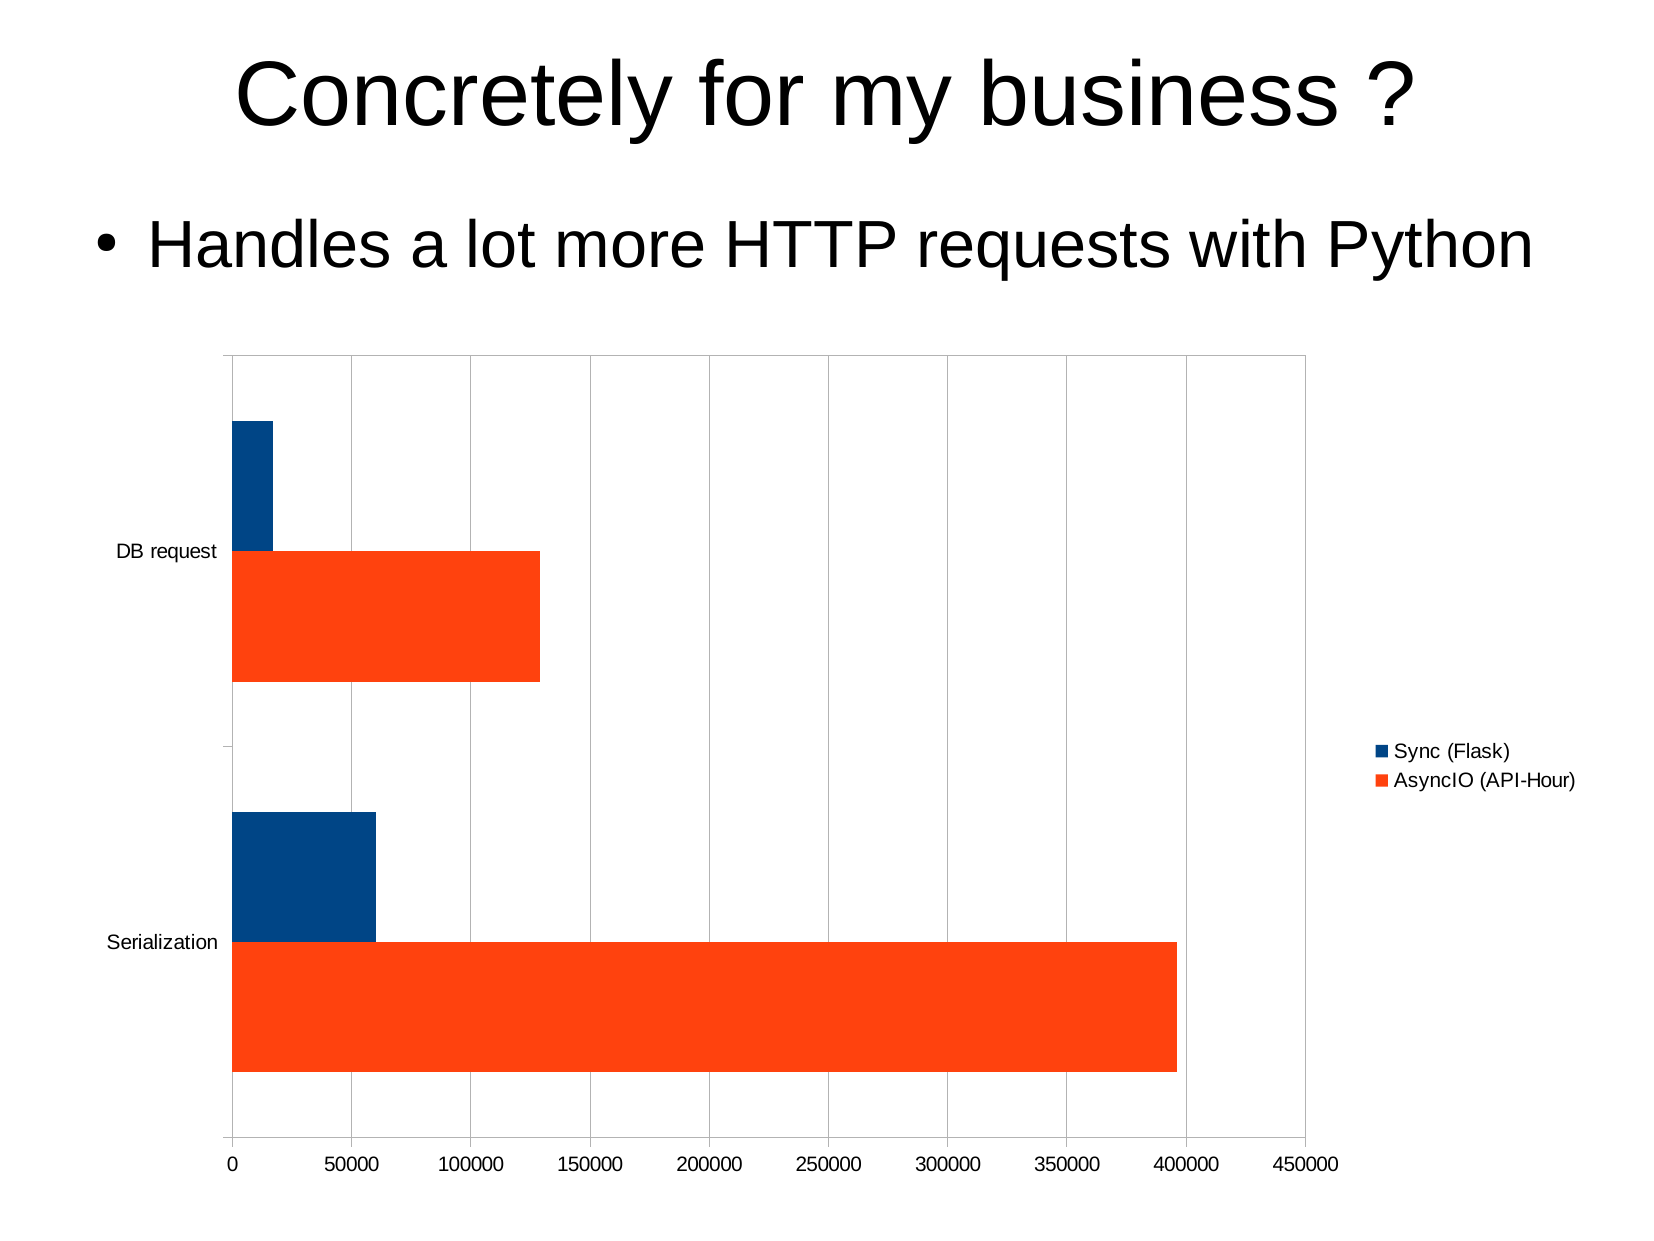

# Concretely for my business ?
Handles a lot more HTTP requests with Python
### Chart
| Category | AsyncIO (API-Hour) | Sync (Flask) |
|---|---|---|
| Serialization | 396161.0 | 60270.0 |
| DB request | 128864.0 | 17172.0 |